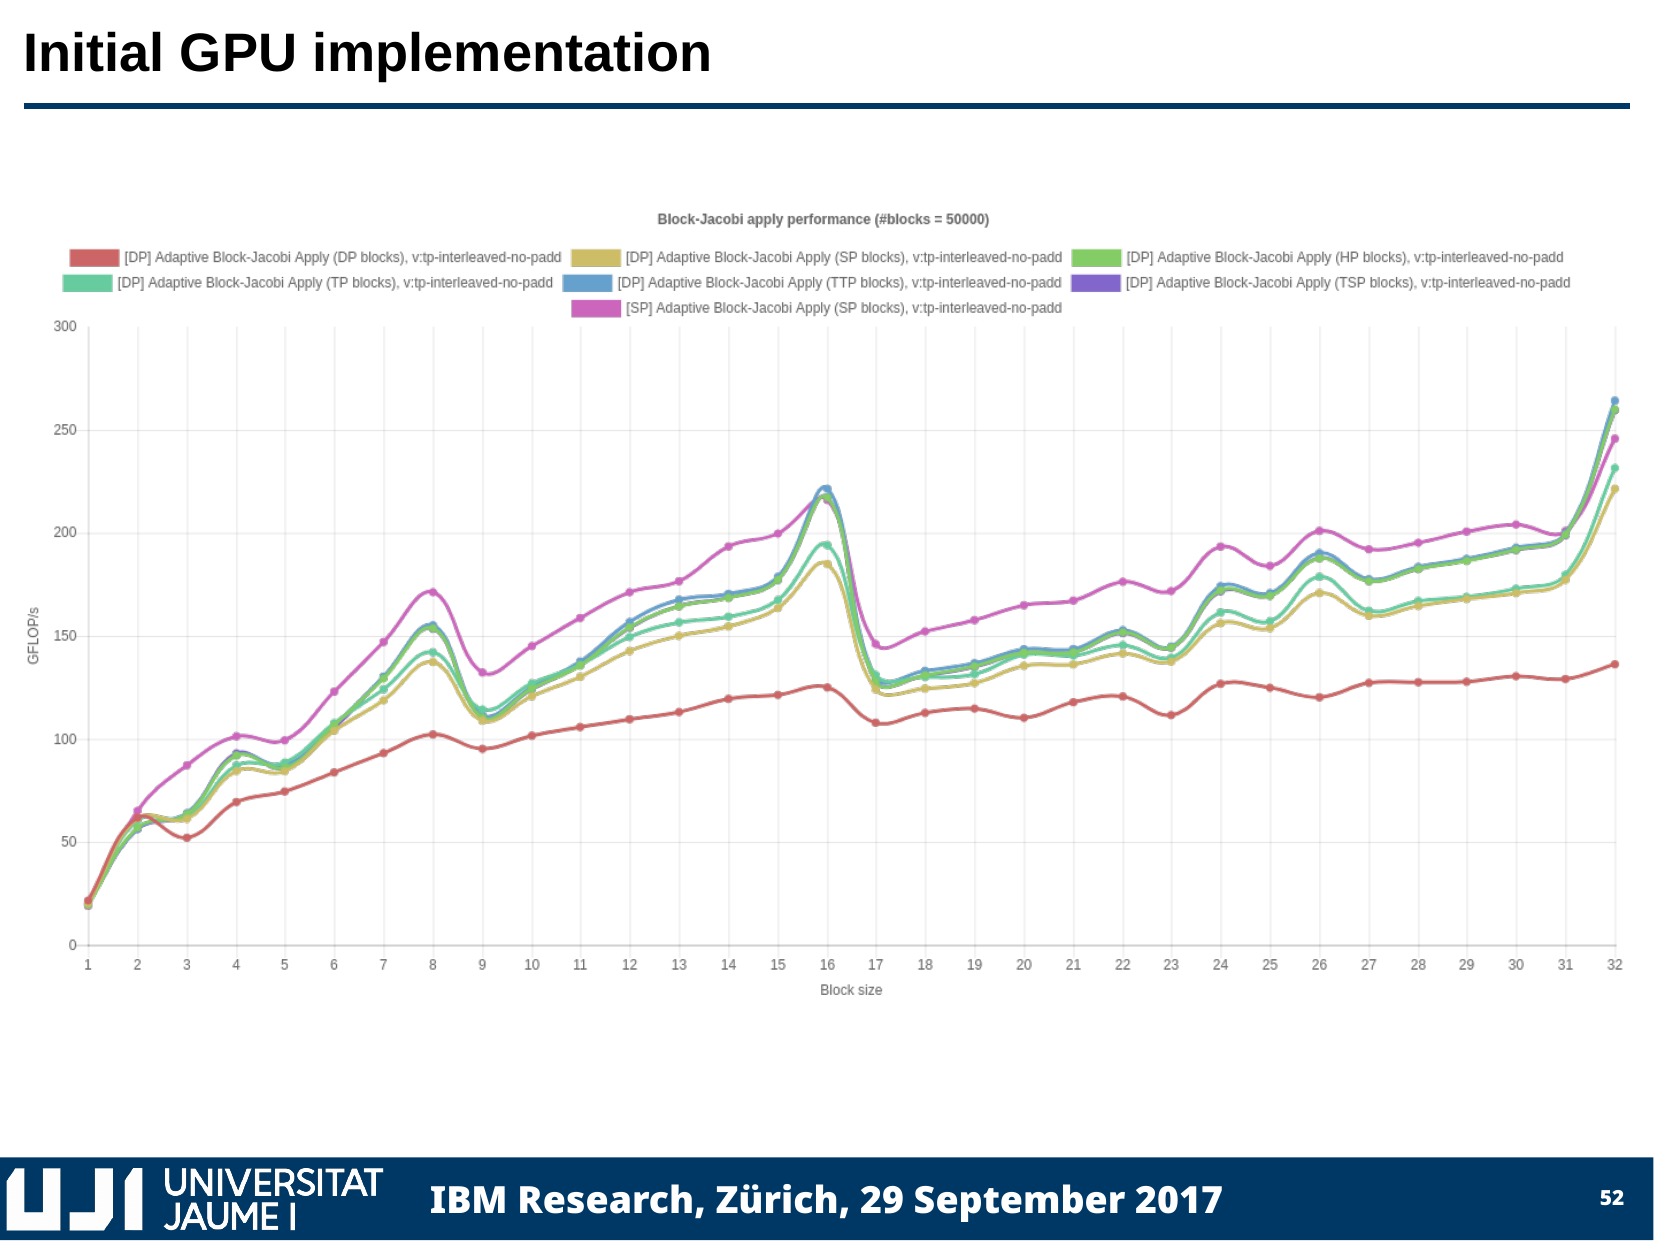

# Initial GPU implementation
IBM Research, Zürich, 29 September 2017
52